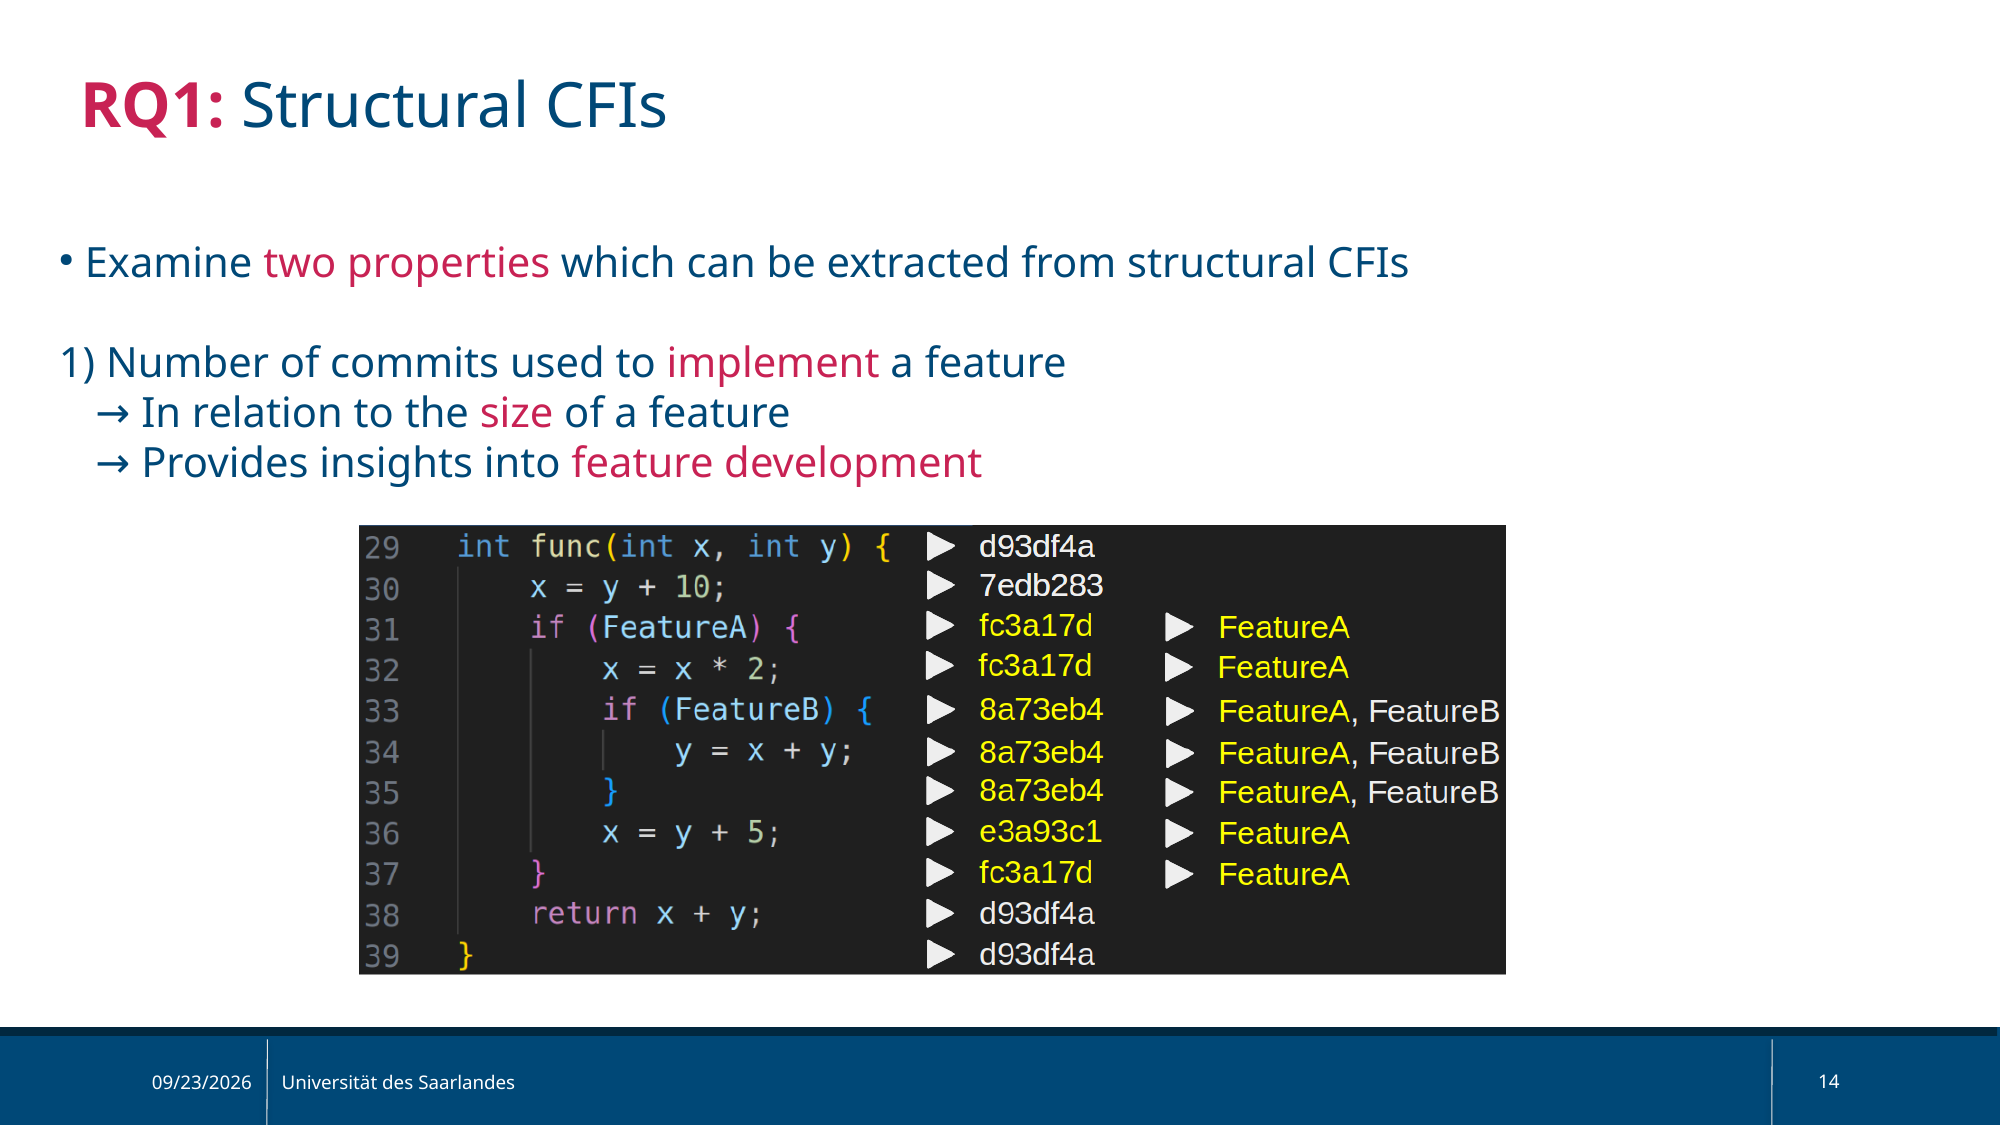

RQ1: Structural CFIs
# Examine two properties which can be extracted from structural CFIs
 Number of commits used to implement a feature
→ In relation to the size of a feature
→ Provides insights into feature development
Universität des Saarlandes